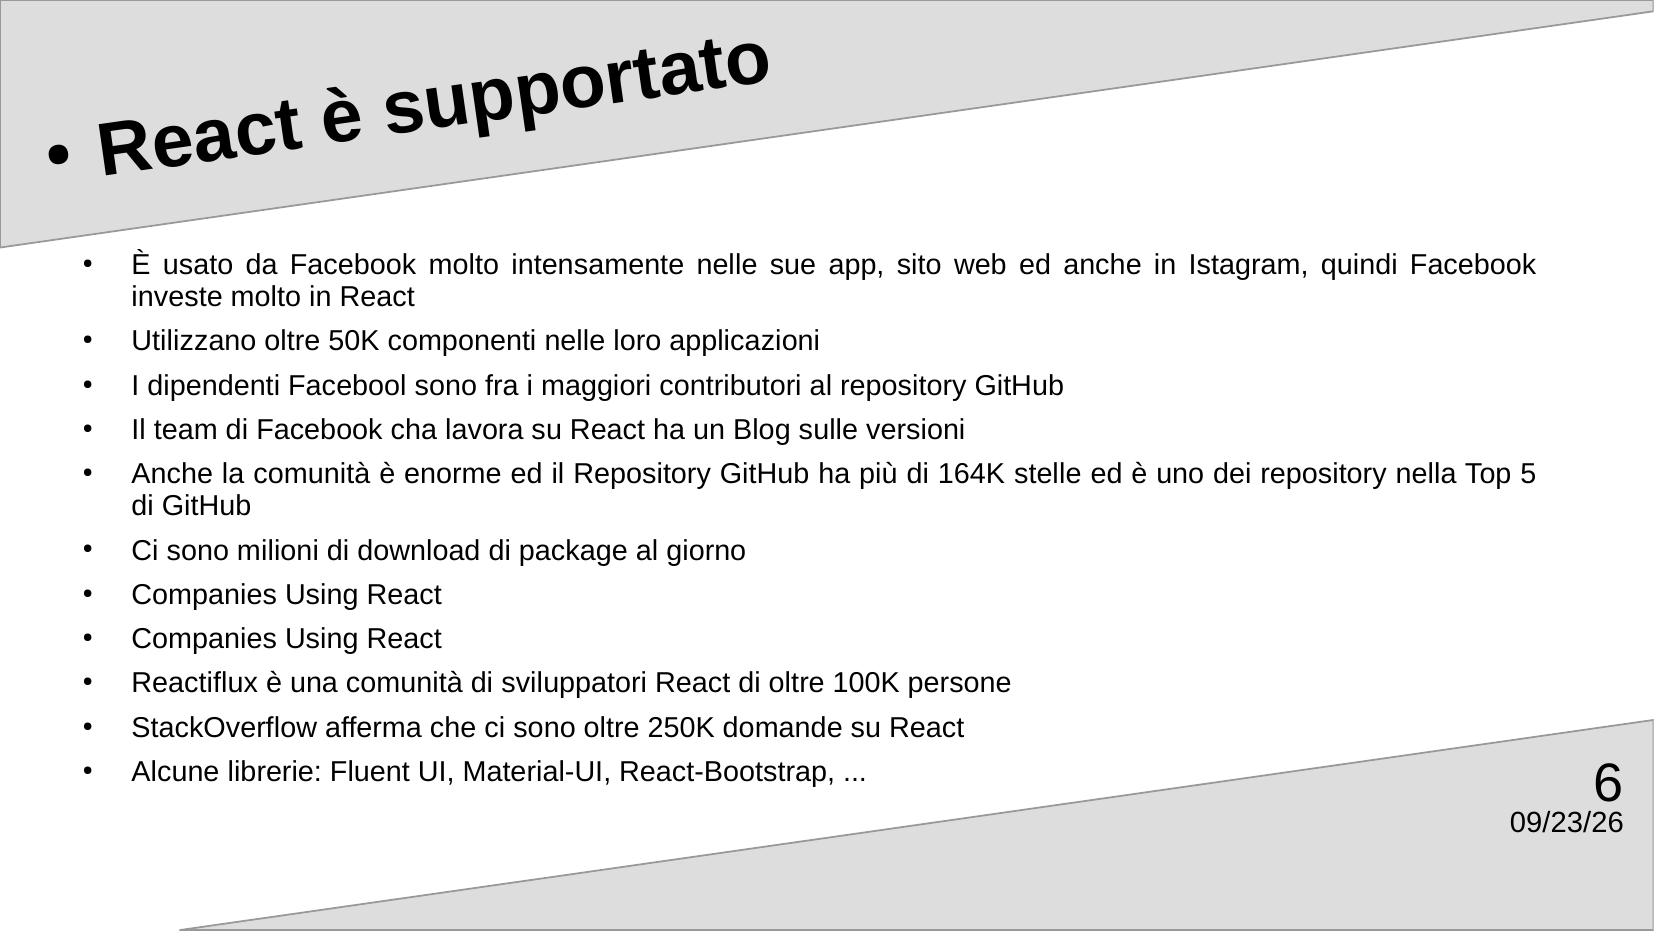

# React	è supportato
È usato da Facebook molto intensamente nelle sue app, sito web ed anche in Istagram, quindi Facebook investe molto in React
Utilizzano oltre 50K componenti nelle loro applicazioni
I dipendenti Facebool sono fra i maggiori contributori al repository GitHub
Il team di Facebook cha lavora su React ha un Blog sulle versioni
Anche la comunità è enorme ed il Repository GitHub ha più di 164K stelle ed è uno dei repository nella Top 5 di GitHub
Ci sono milioni di download di package al giorno
Companies Using React
Companies Using React
Reactiflux è una comunità di sviluppatori React di oltre 100K persone
StackOverflow afferma che ci sono oltre 250K domande su React
Alcune librerie: Fluent UI, Material-UI, React-Bootstrap, ...
6